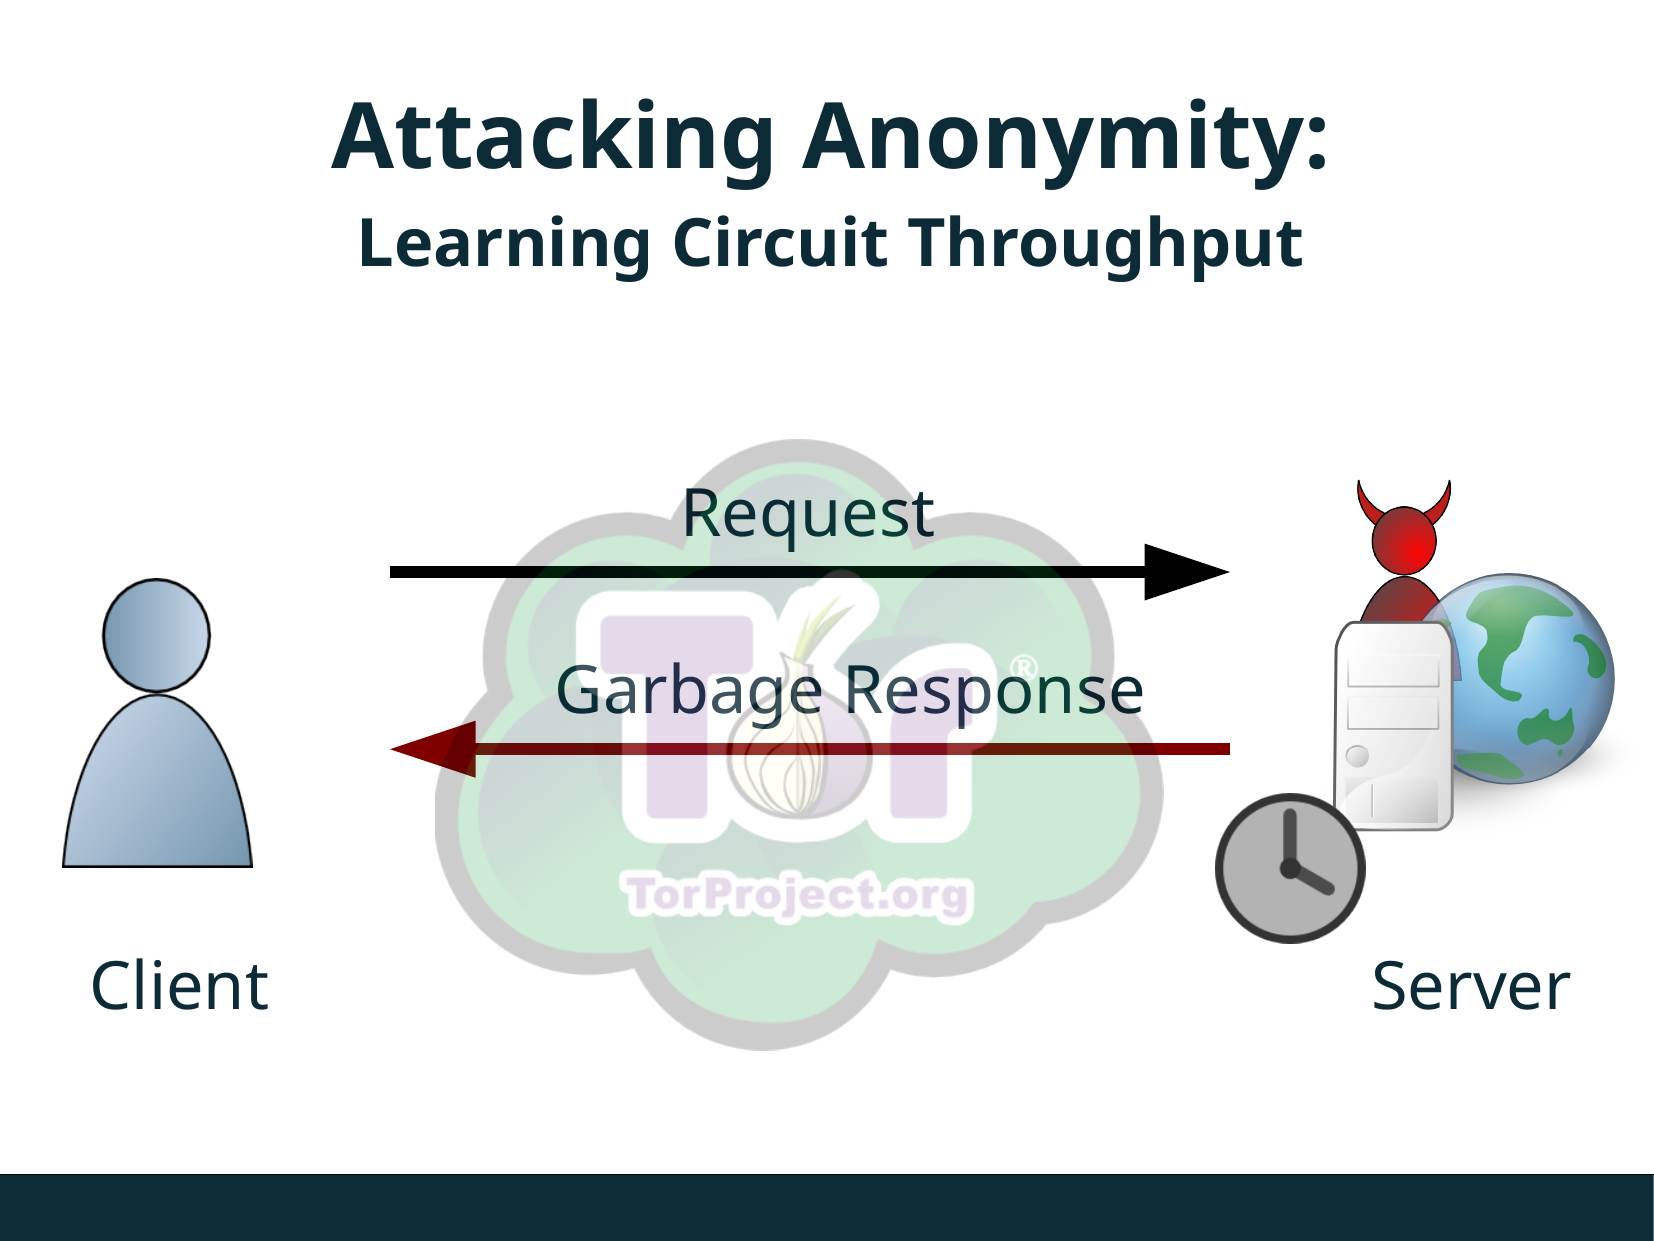

# Attacking Anonymity: Learning Circuit Throughput
Request
Garbage Response
Client
Server